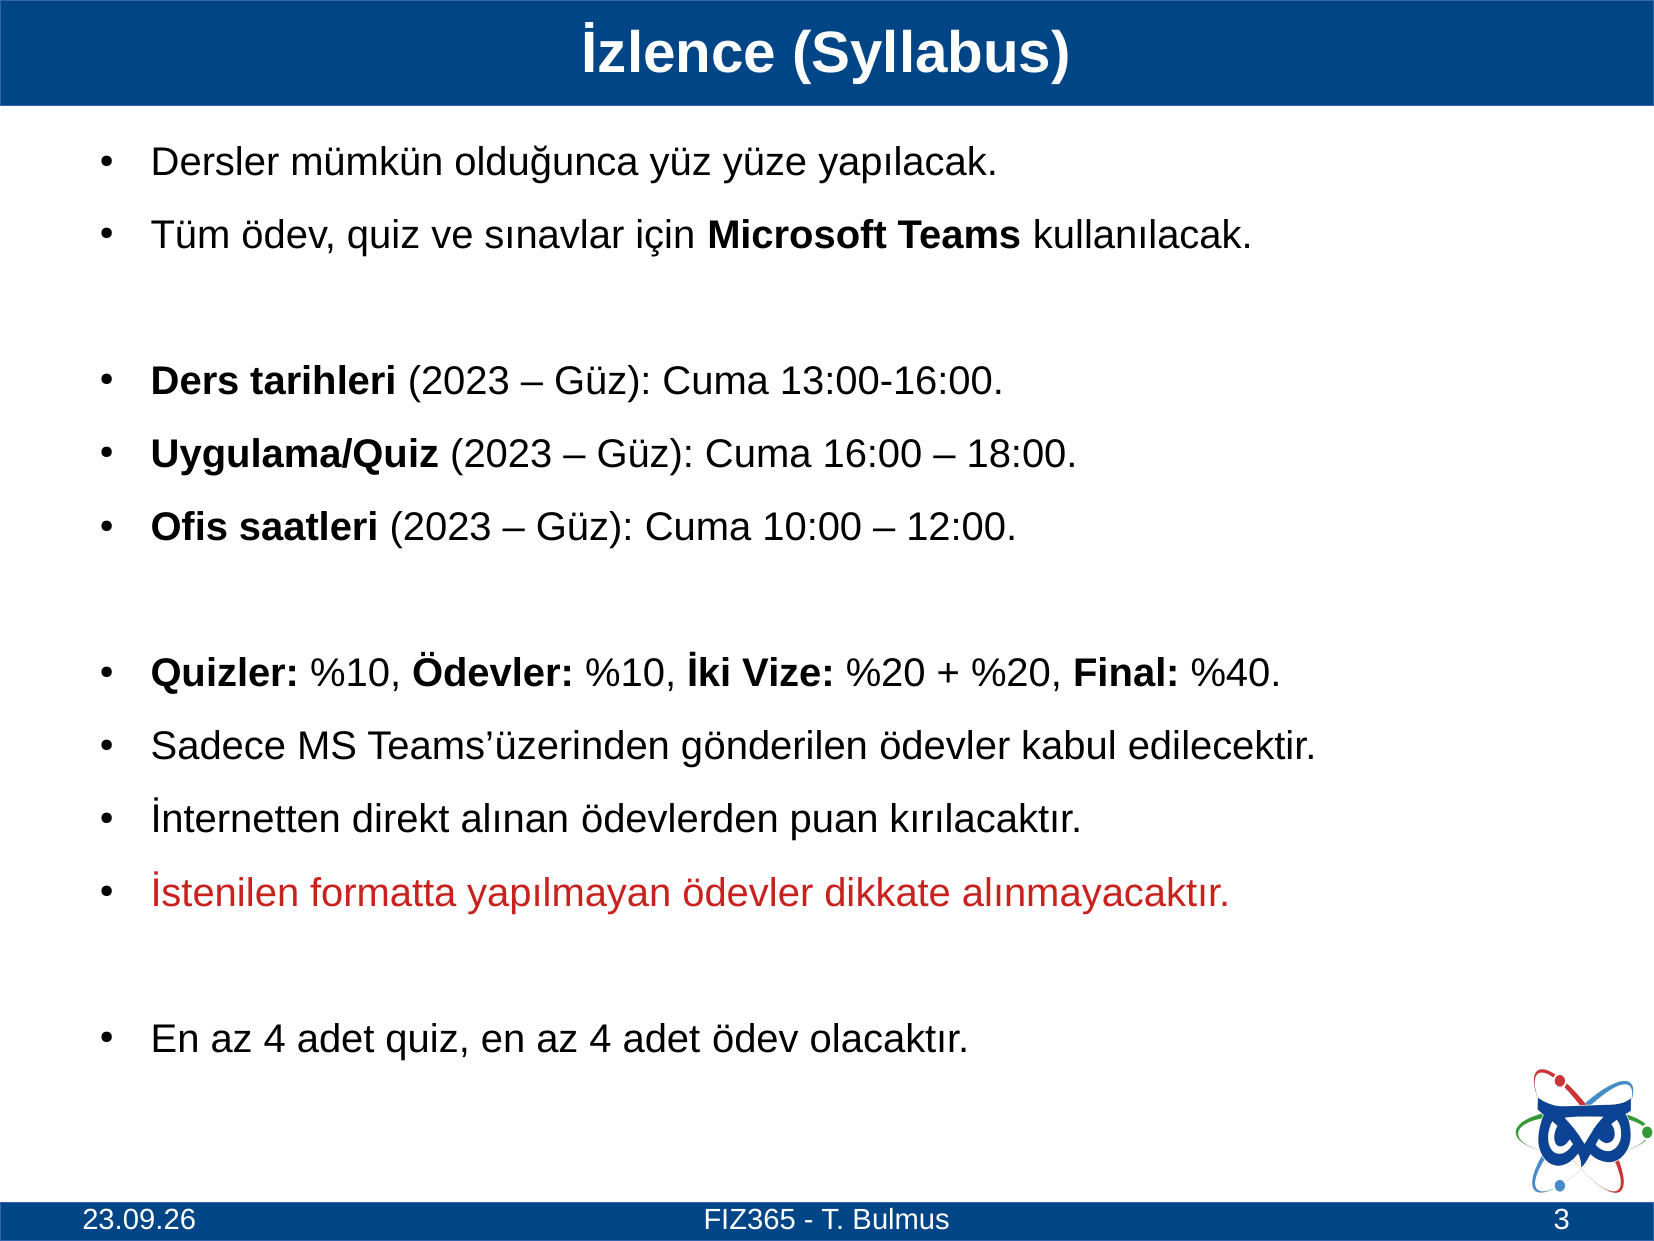

# İzlence (Syllabus)
Dersler mümkün olduğunca yüz yüze yapılacak.
Tüm ödev, quiz ve sınavlar için Microsoft Teams kullanılacak.
Ders tarihleri (2023 – Güz): Cuma 13:00-16:00.
Uygulama/Quiz (2023 – Güz): Cuma 16:00 – 18:00.
Ofis saatleri (2023 – Güz): Cuma 10:00 – 12:00.
Quizler: %10, Ödevler: %10, İki Vize: %20 + %20, Final: %40.
Sadece MS Teams’üzerinden gönderilen ödevler kabul edilecektir.
İnternetten direkt alınan ödevlerden puan kırılacaktır.
İstenilen formatta yapılmayan ödevler dikkate alınmayacaktır.
En az 4 adet quiz, en az 4 adet ödev olacaktır.
FIZ365 - T. Bulmus
3